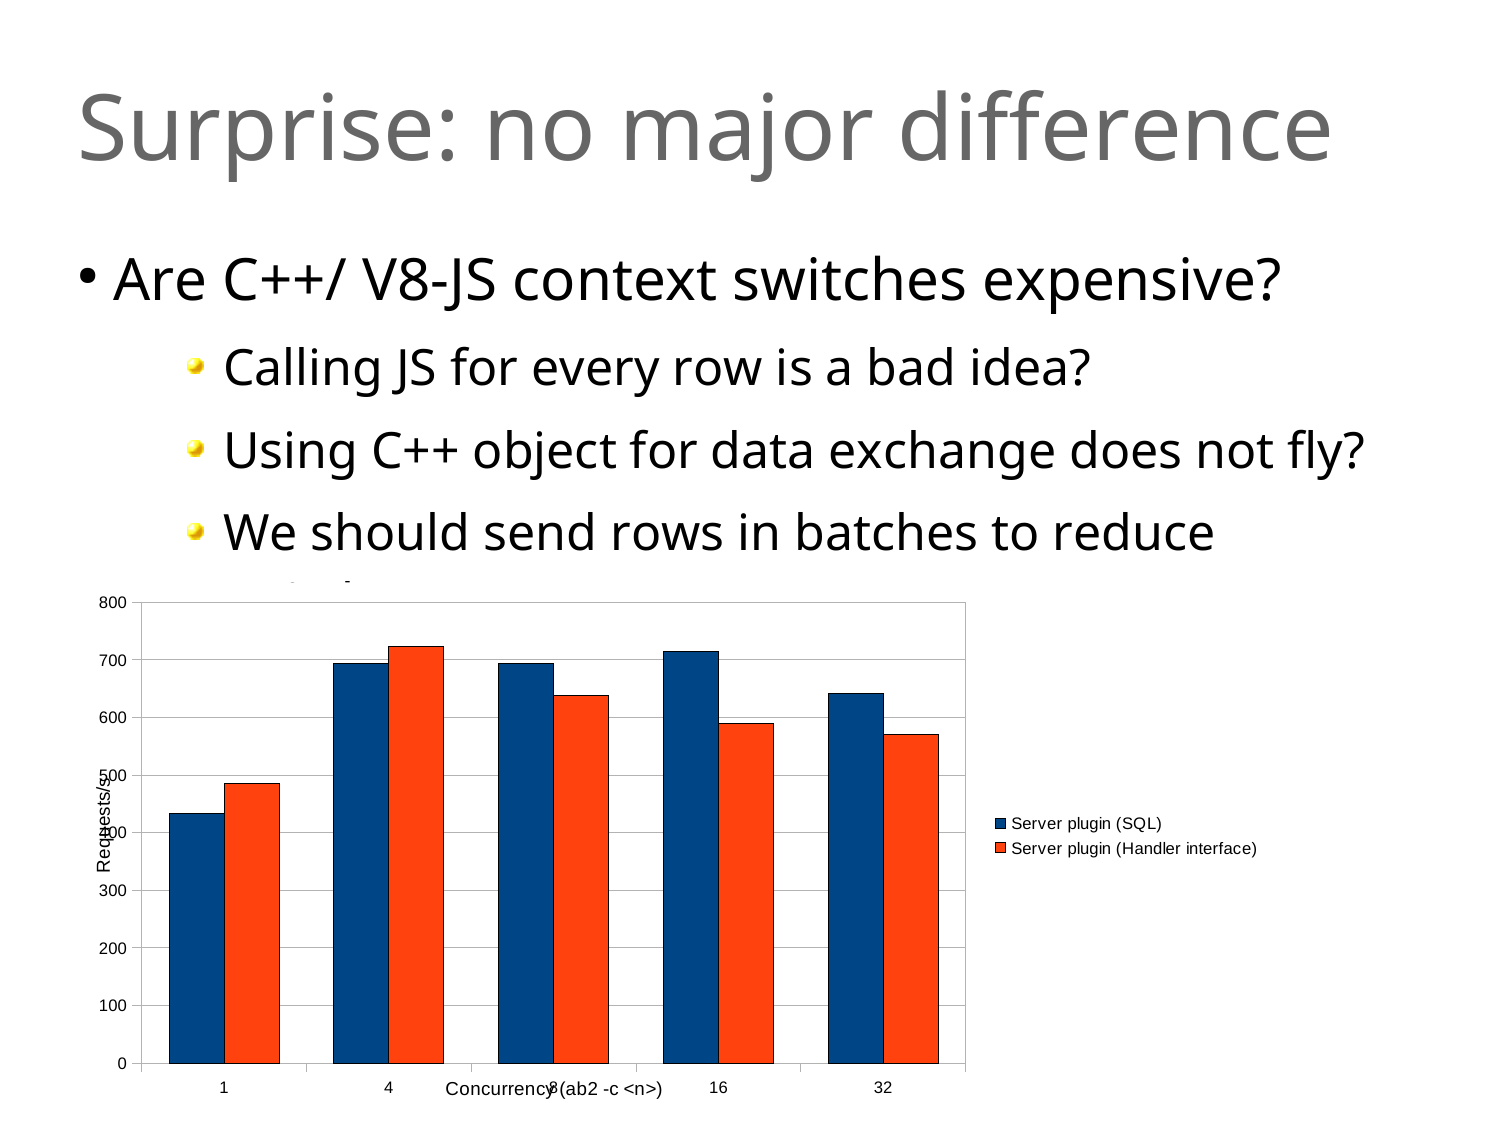

Surprise: no major difference
# Are C++/ V8-JS context switches expensive?
Calling JS for every row is a bad idea?
Using C++ object for data exchange does not fly?
We should send rows in batches to reduce switches
### Chart
| Category | Server plugin (SQL) | Server plugin (Handler interface) |
|---|---|---|
| 1 | 433.0 | 486.0 |
| 4 | 693.0 | 723.0 |
| 8 | 693.0 | 638.0 |
| 16 | 714.0 | 590.0 |
| 32 | 641.0 | 571.0 |